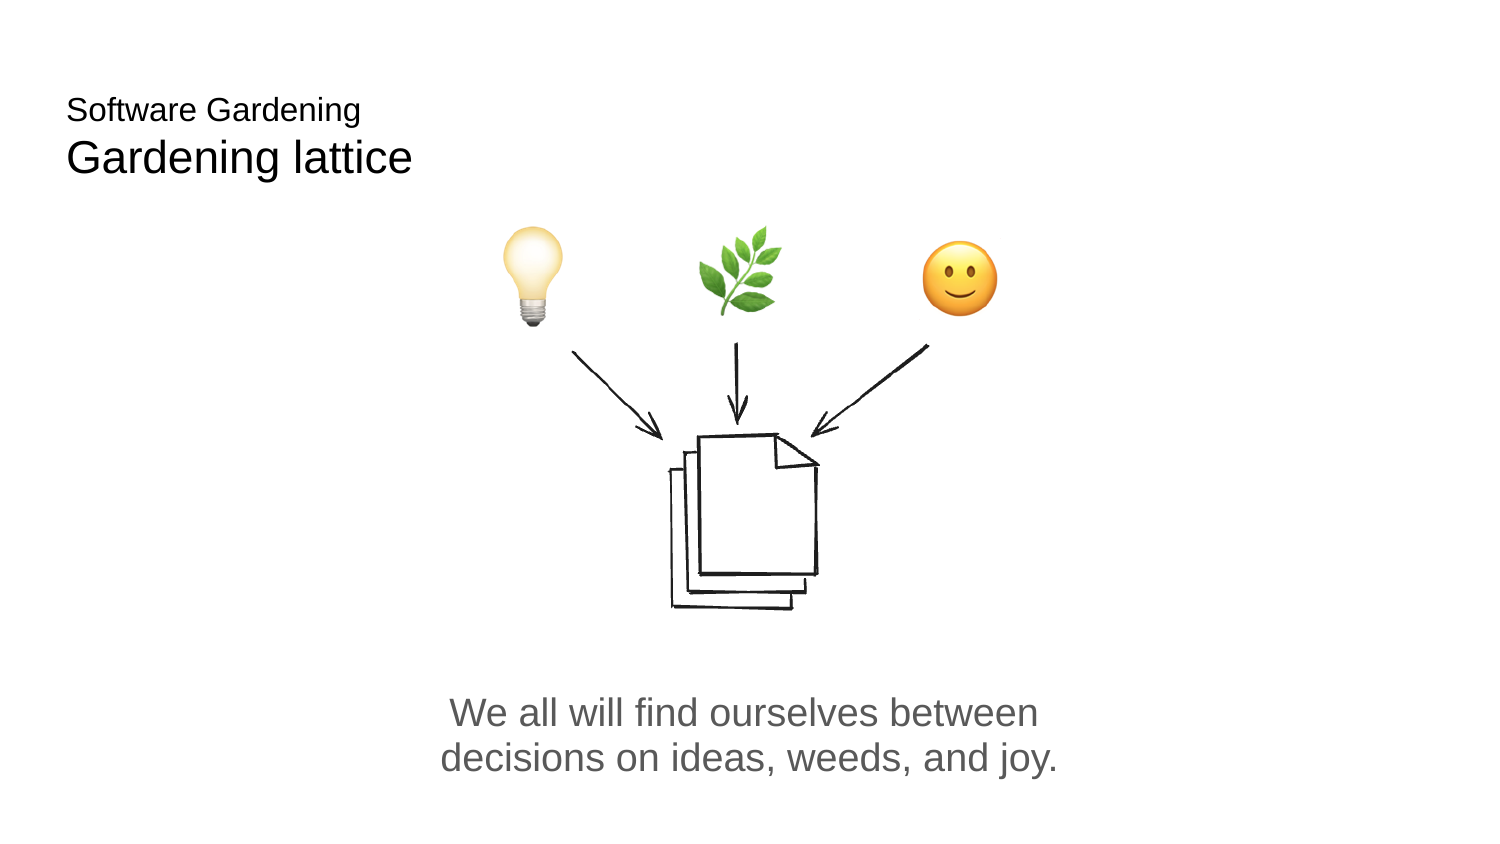

Software Gardening
Gardening lattice
# We all will find ourselves between decisions on ideas, weeds, and joy.